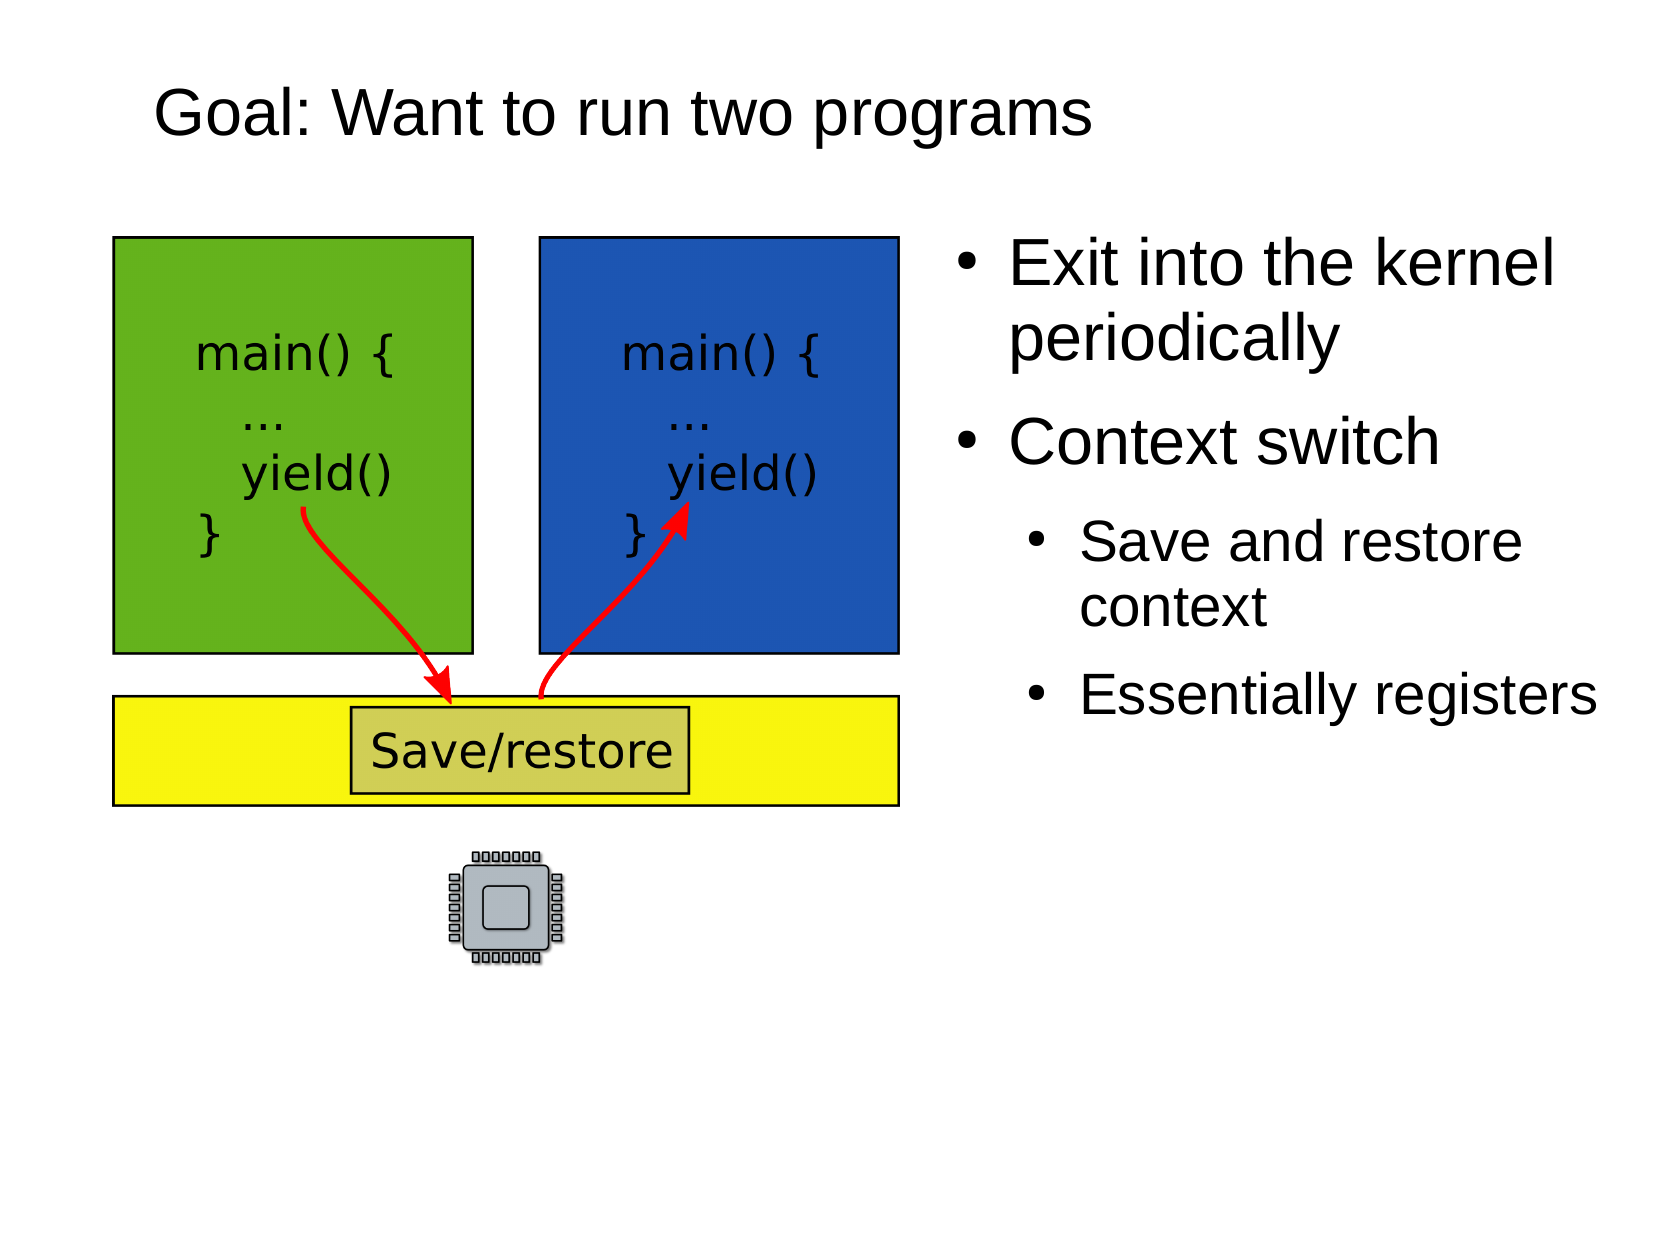

# Goal: Want to run two programs
Exit into the kernel periodically
Context switch
Save and restore context
Essentially registers